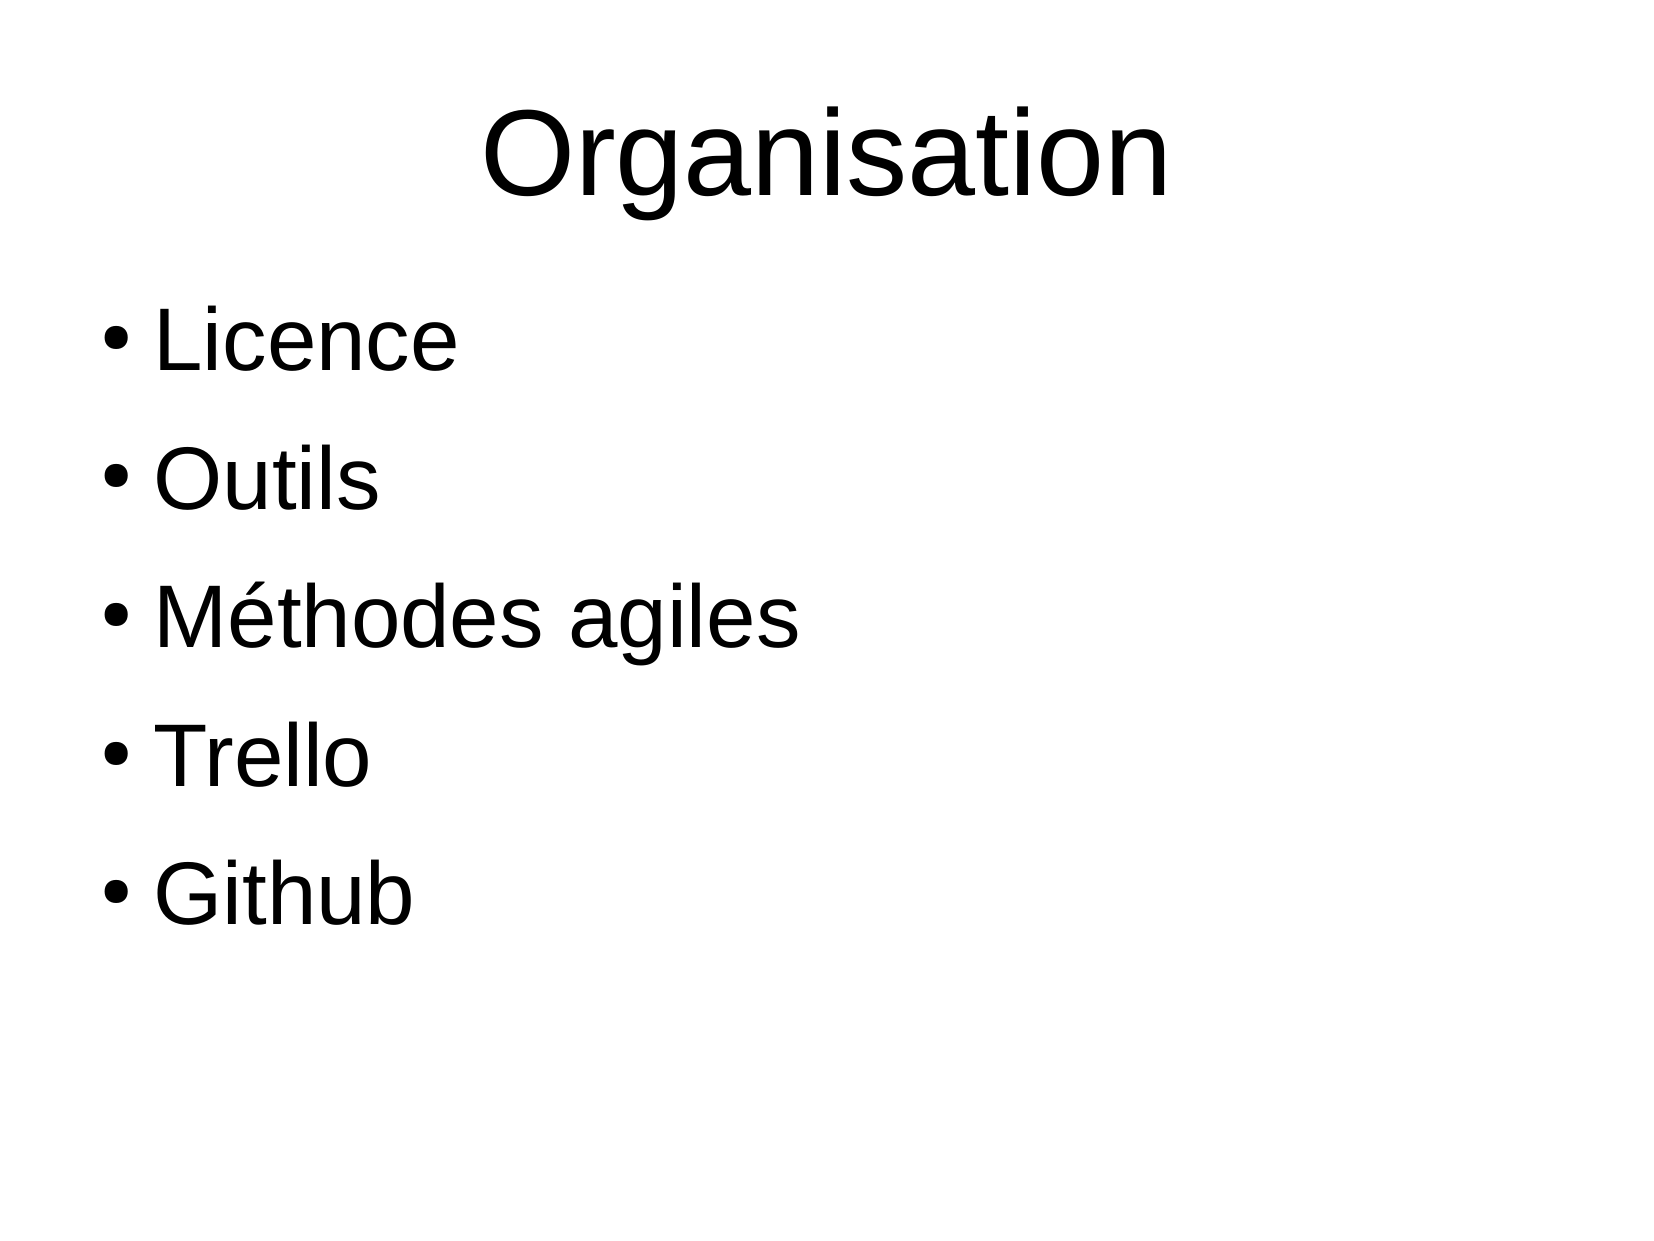

# Organisation
Licence
Outils
Méthodes agiles
Trello
Github